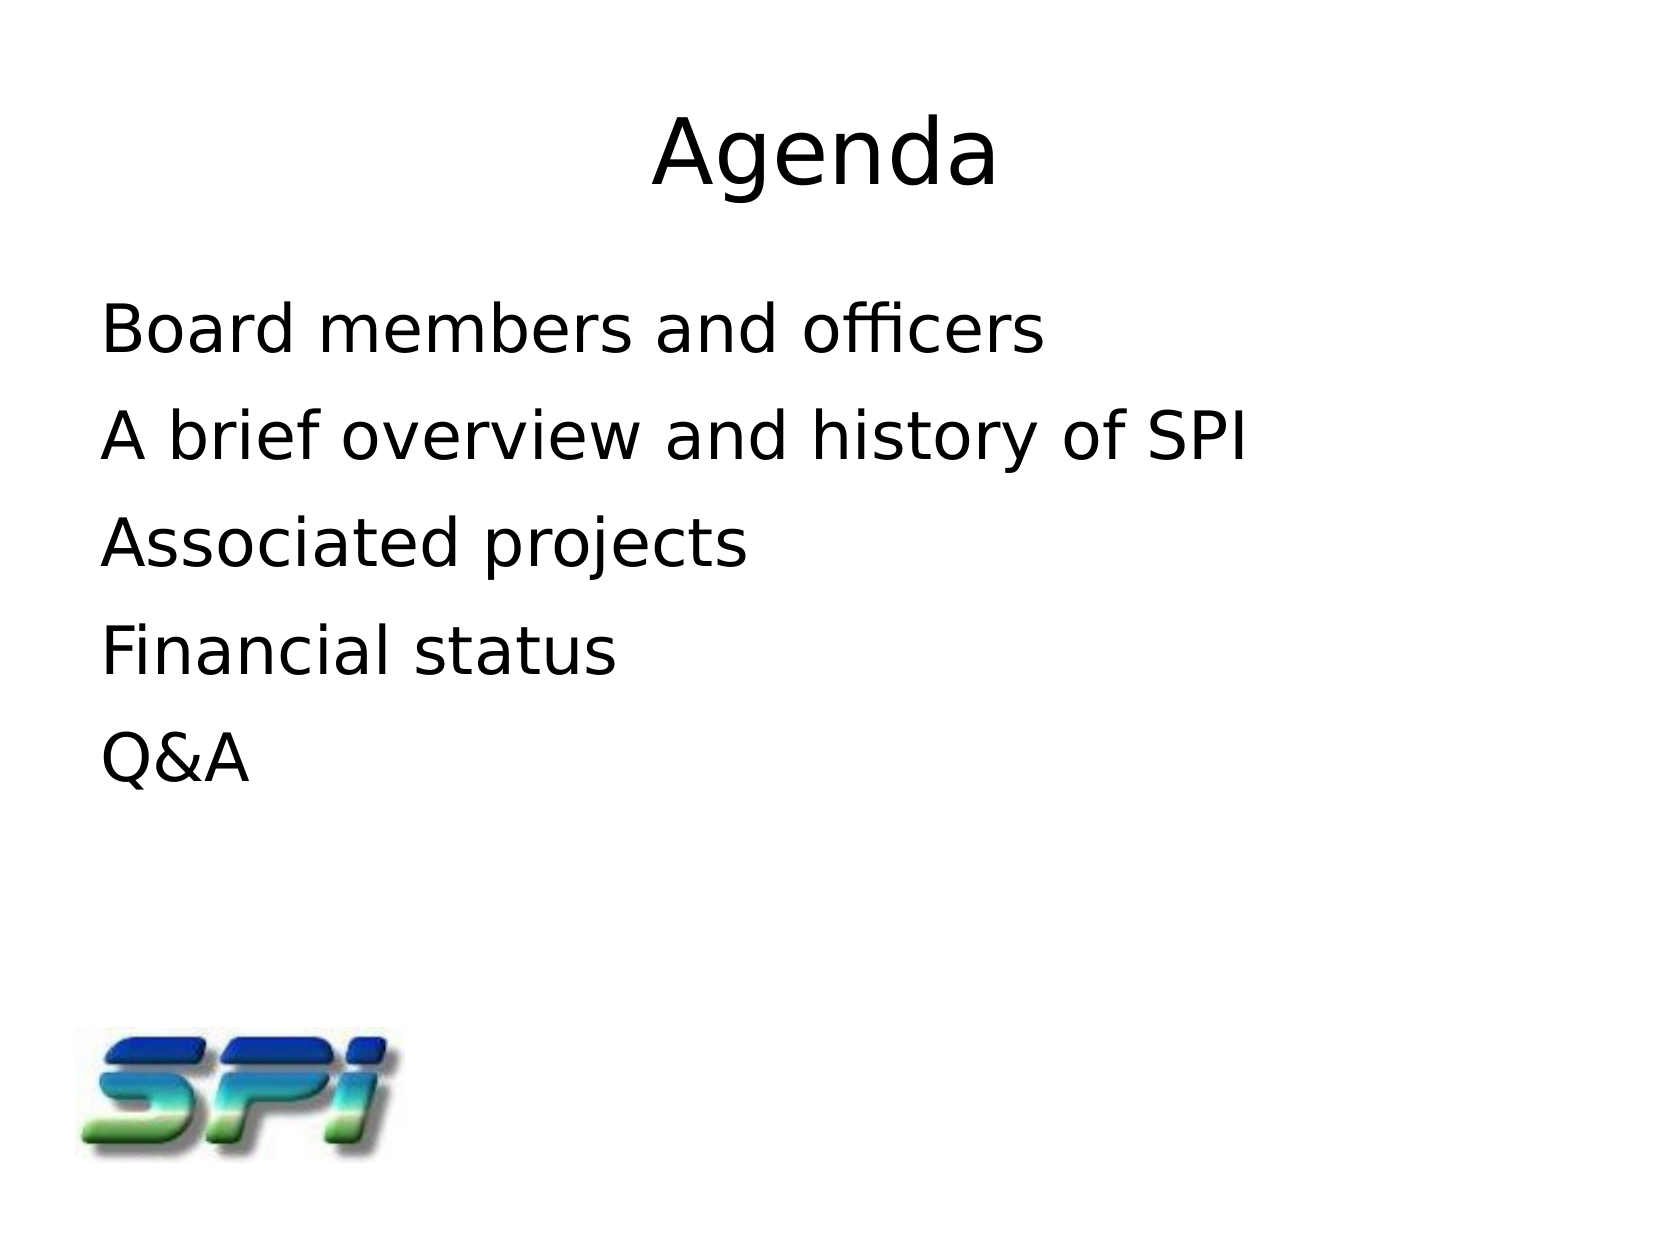

# Agenda
Board members and officers
A brief overview and history of SPI
Associated projects
Financial status
Q&A